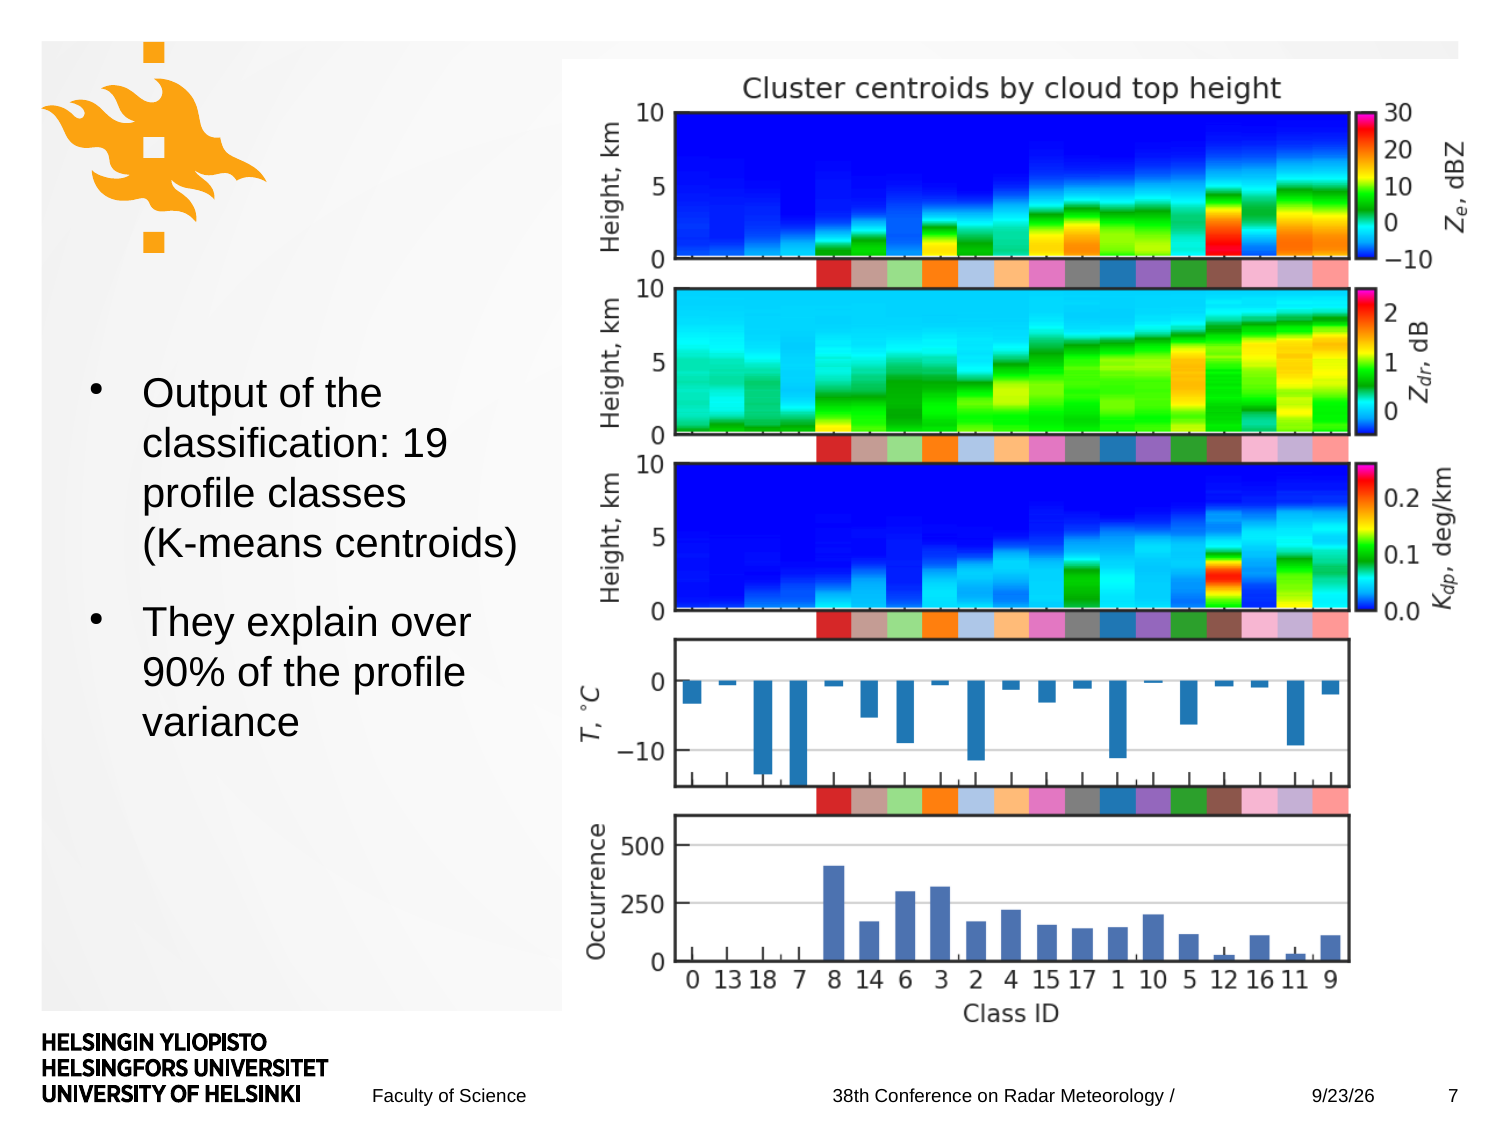

# Output of the classification: 19 profile classes (K-means centroids)
They explain over 90% of the profile variance
7
alatunniste